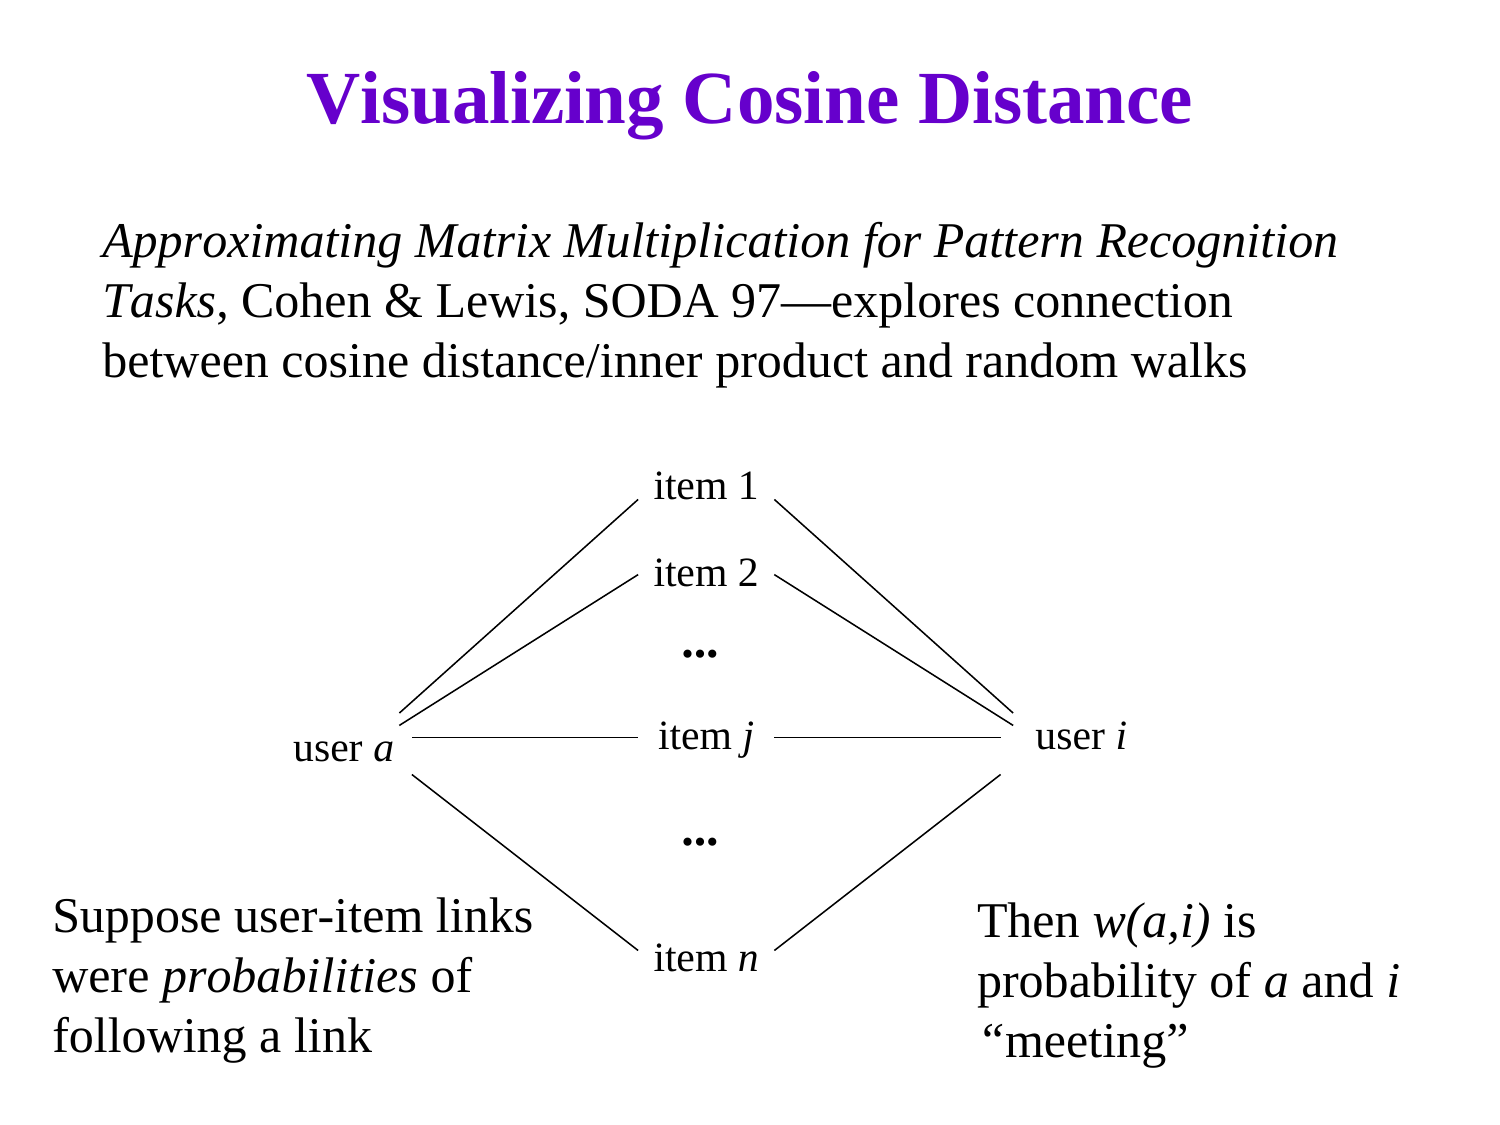

# Visualizing Cosine Distance
Approximating Matrix Multiplication for Pattern Recognition Tasks, Cohen & Lewis, SODA 97—explores connection between cosine distance/inner product and random walks
item 1
item 2
...
item j
user i
user a
...
Suppose user-item links were probabilities of following a link
Then w(a,i) is probability of a and i “meeting”
item n